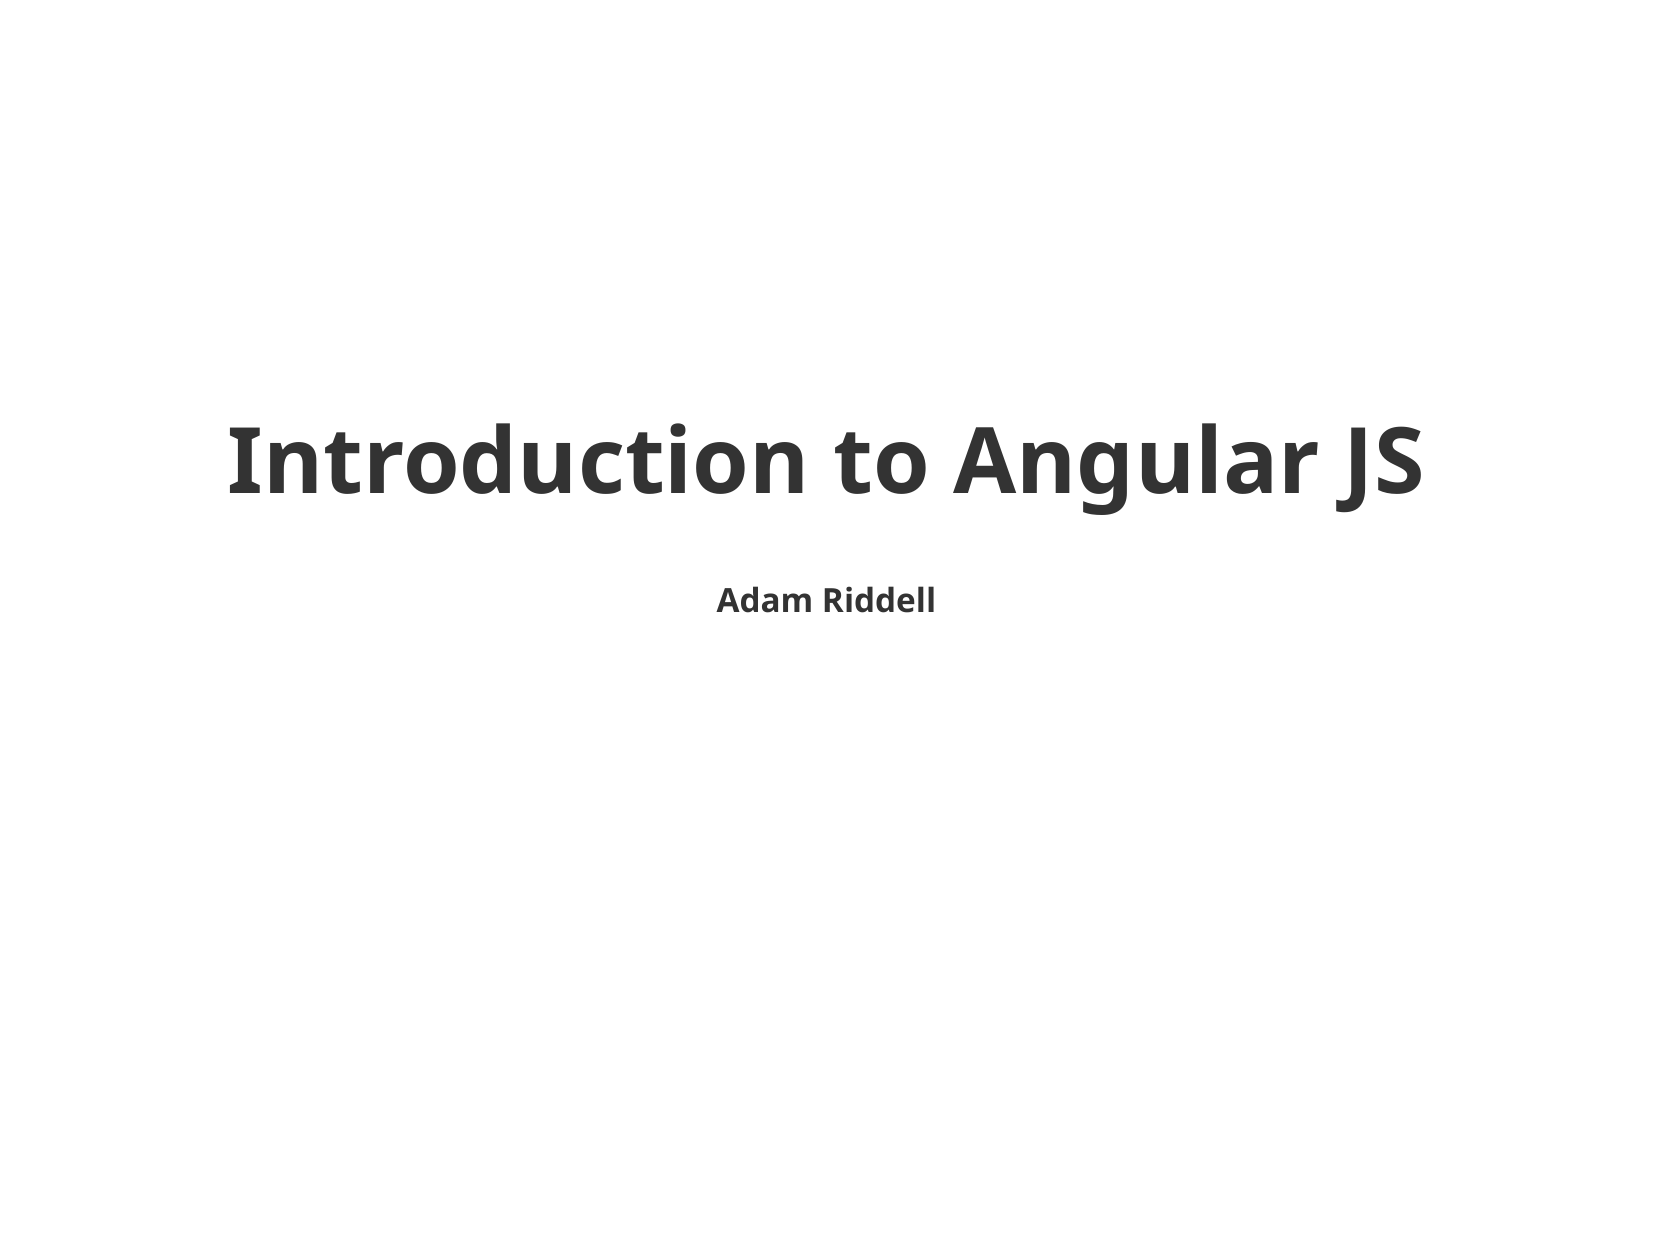

# Introduction to Angular JS
Adam Riddell